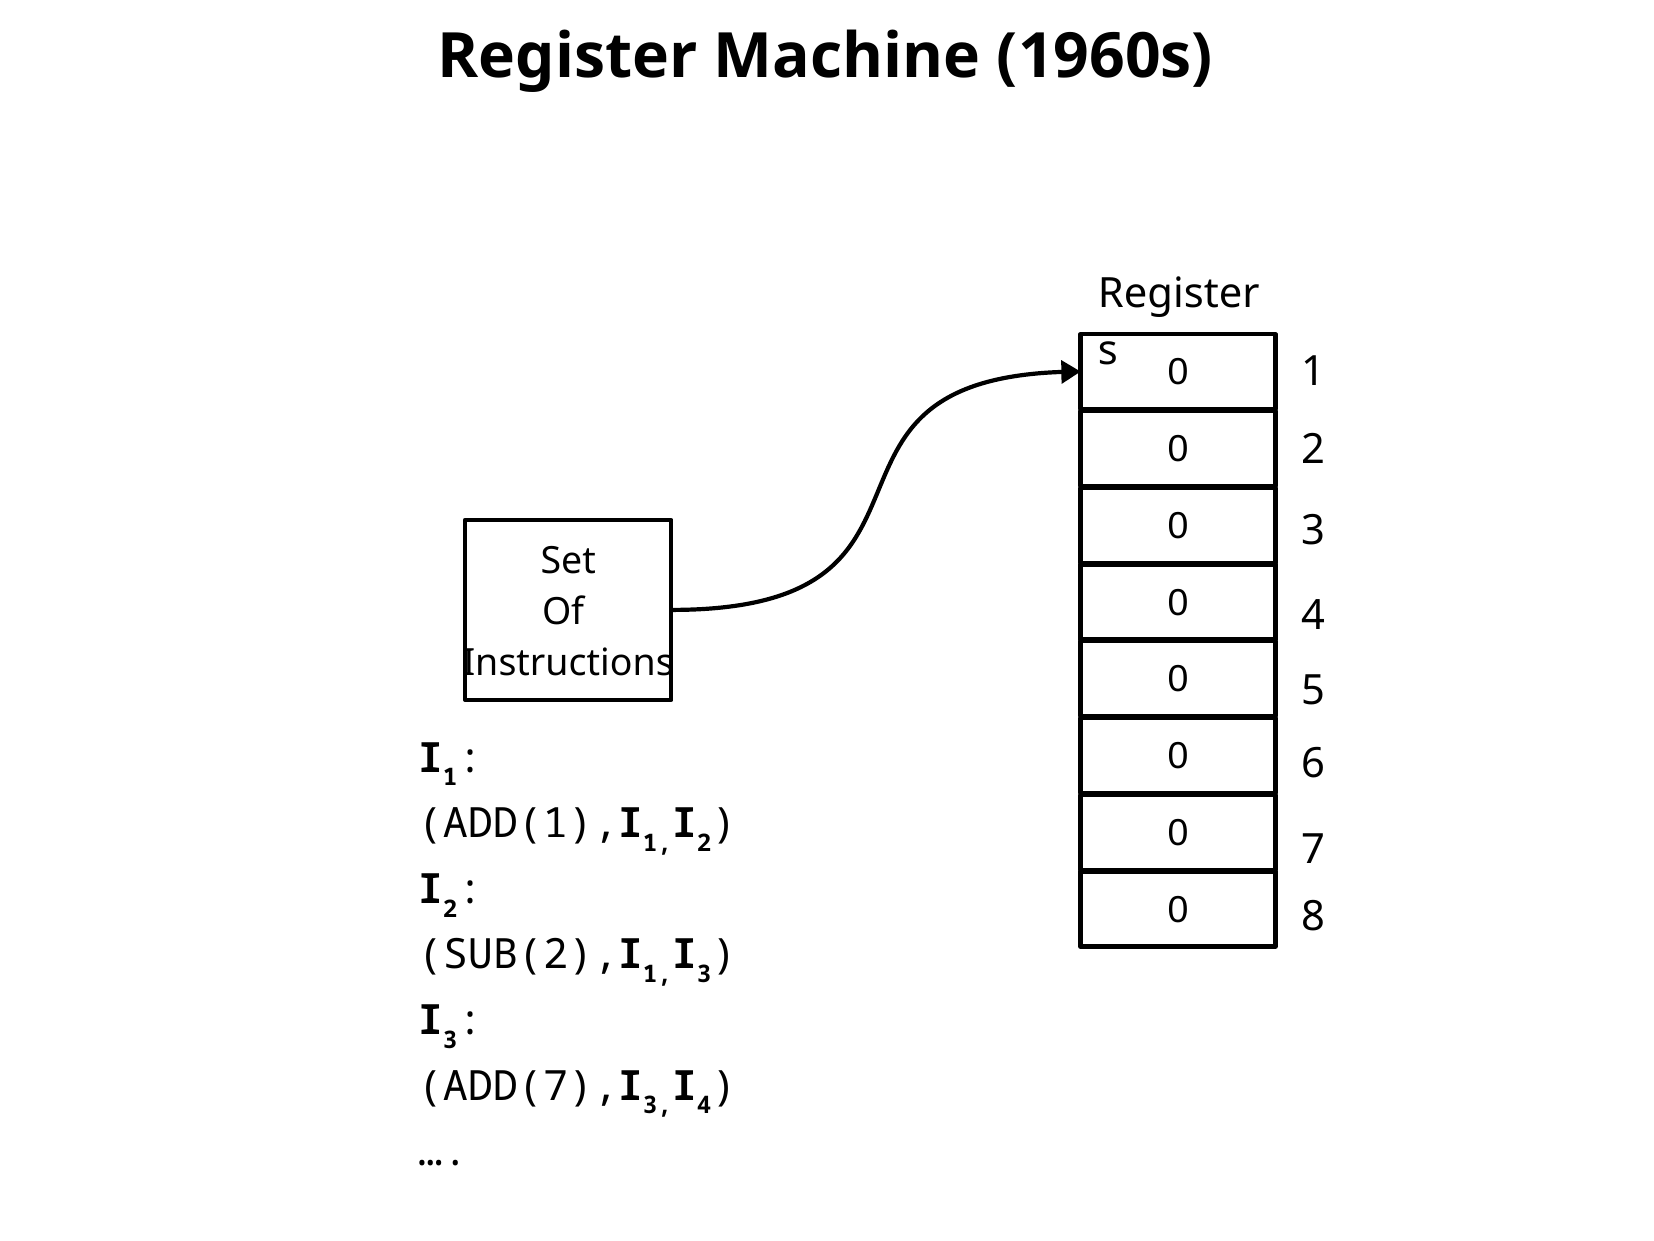

Register Machine (1960s)
Registers
1
0
0
2
0
3
Set
Of
Instructions
0
4
0
5
0
I1:(ADD(1),I1,I2)
I2:(SUB(2),I1,I3)
I3:(ADD(7),I3,I4)
….
6
0
7
0
8